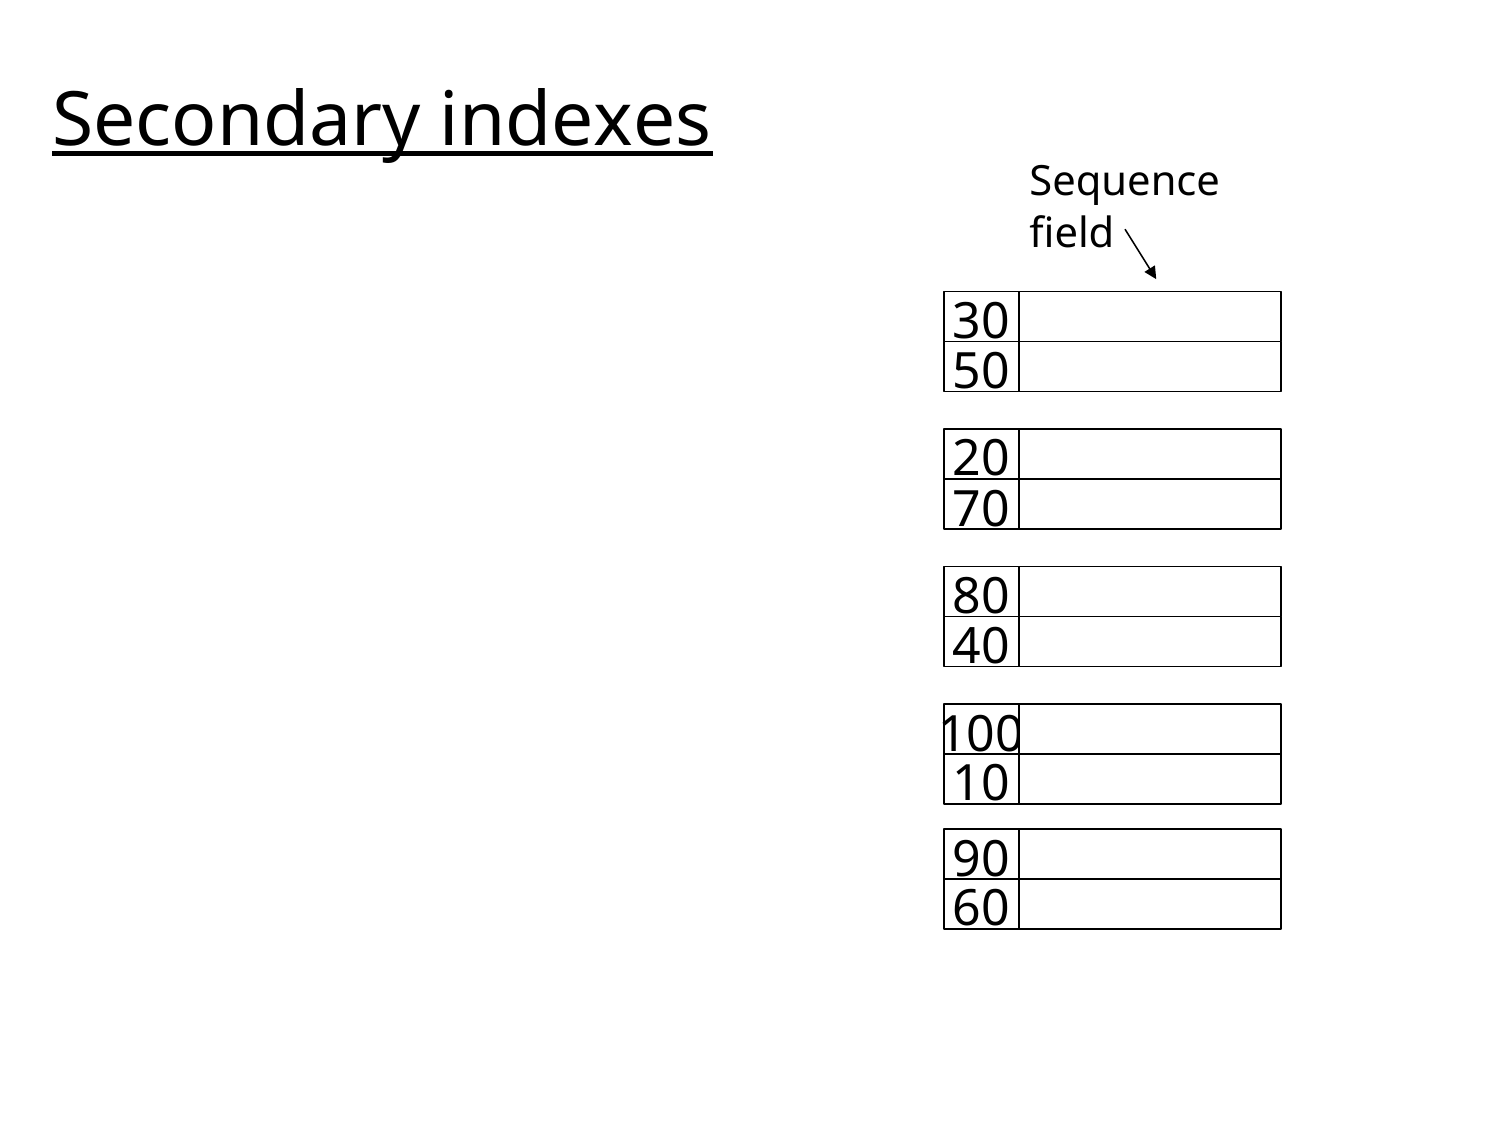

Secondary indexes
Sequence
field
30
50
20
70
80
40
100
10
90
60